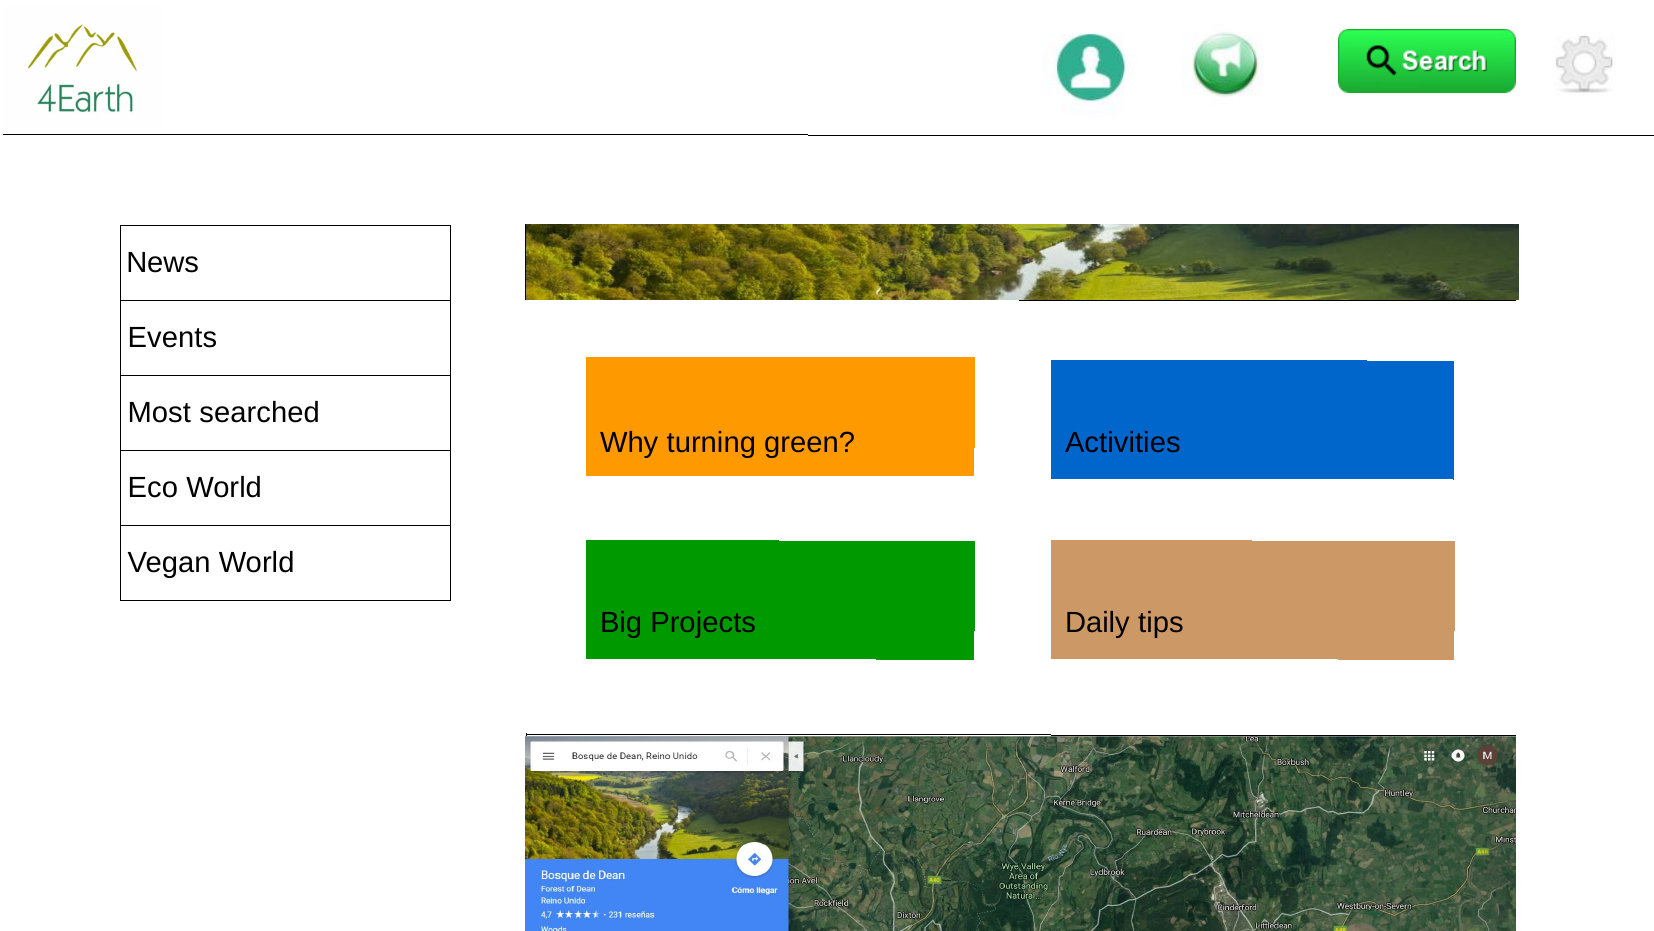

# News
Events
Most searched
Why turning green?
Activities
Eco World
Vegan World
Big Projects
Daily tips
“It is said that “King’s road” is the most dangerous hiking in south of Europe (Spain)”
“In 2050 there will be more plastic than fish in the oceans”